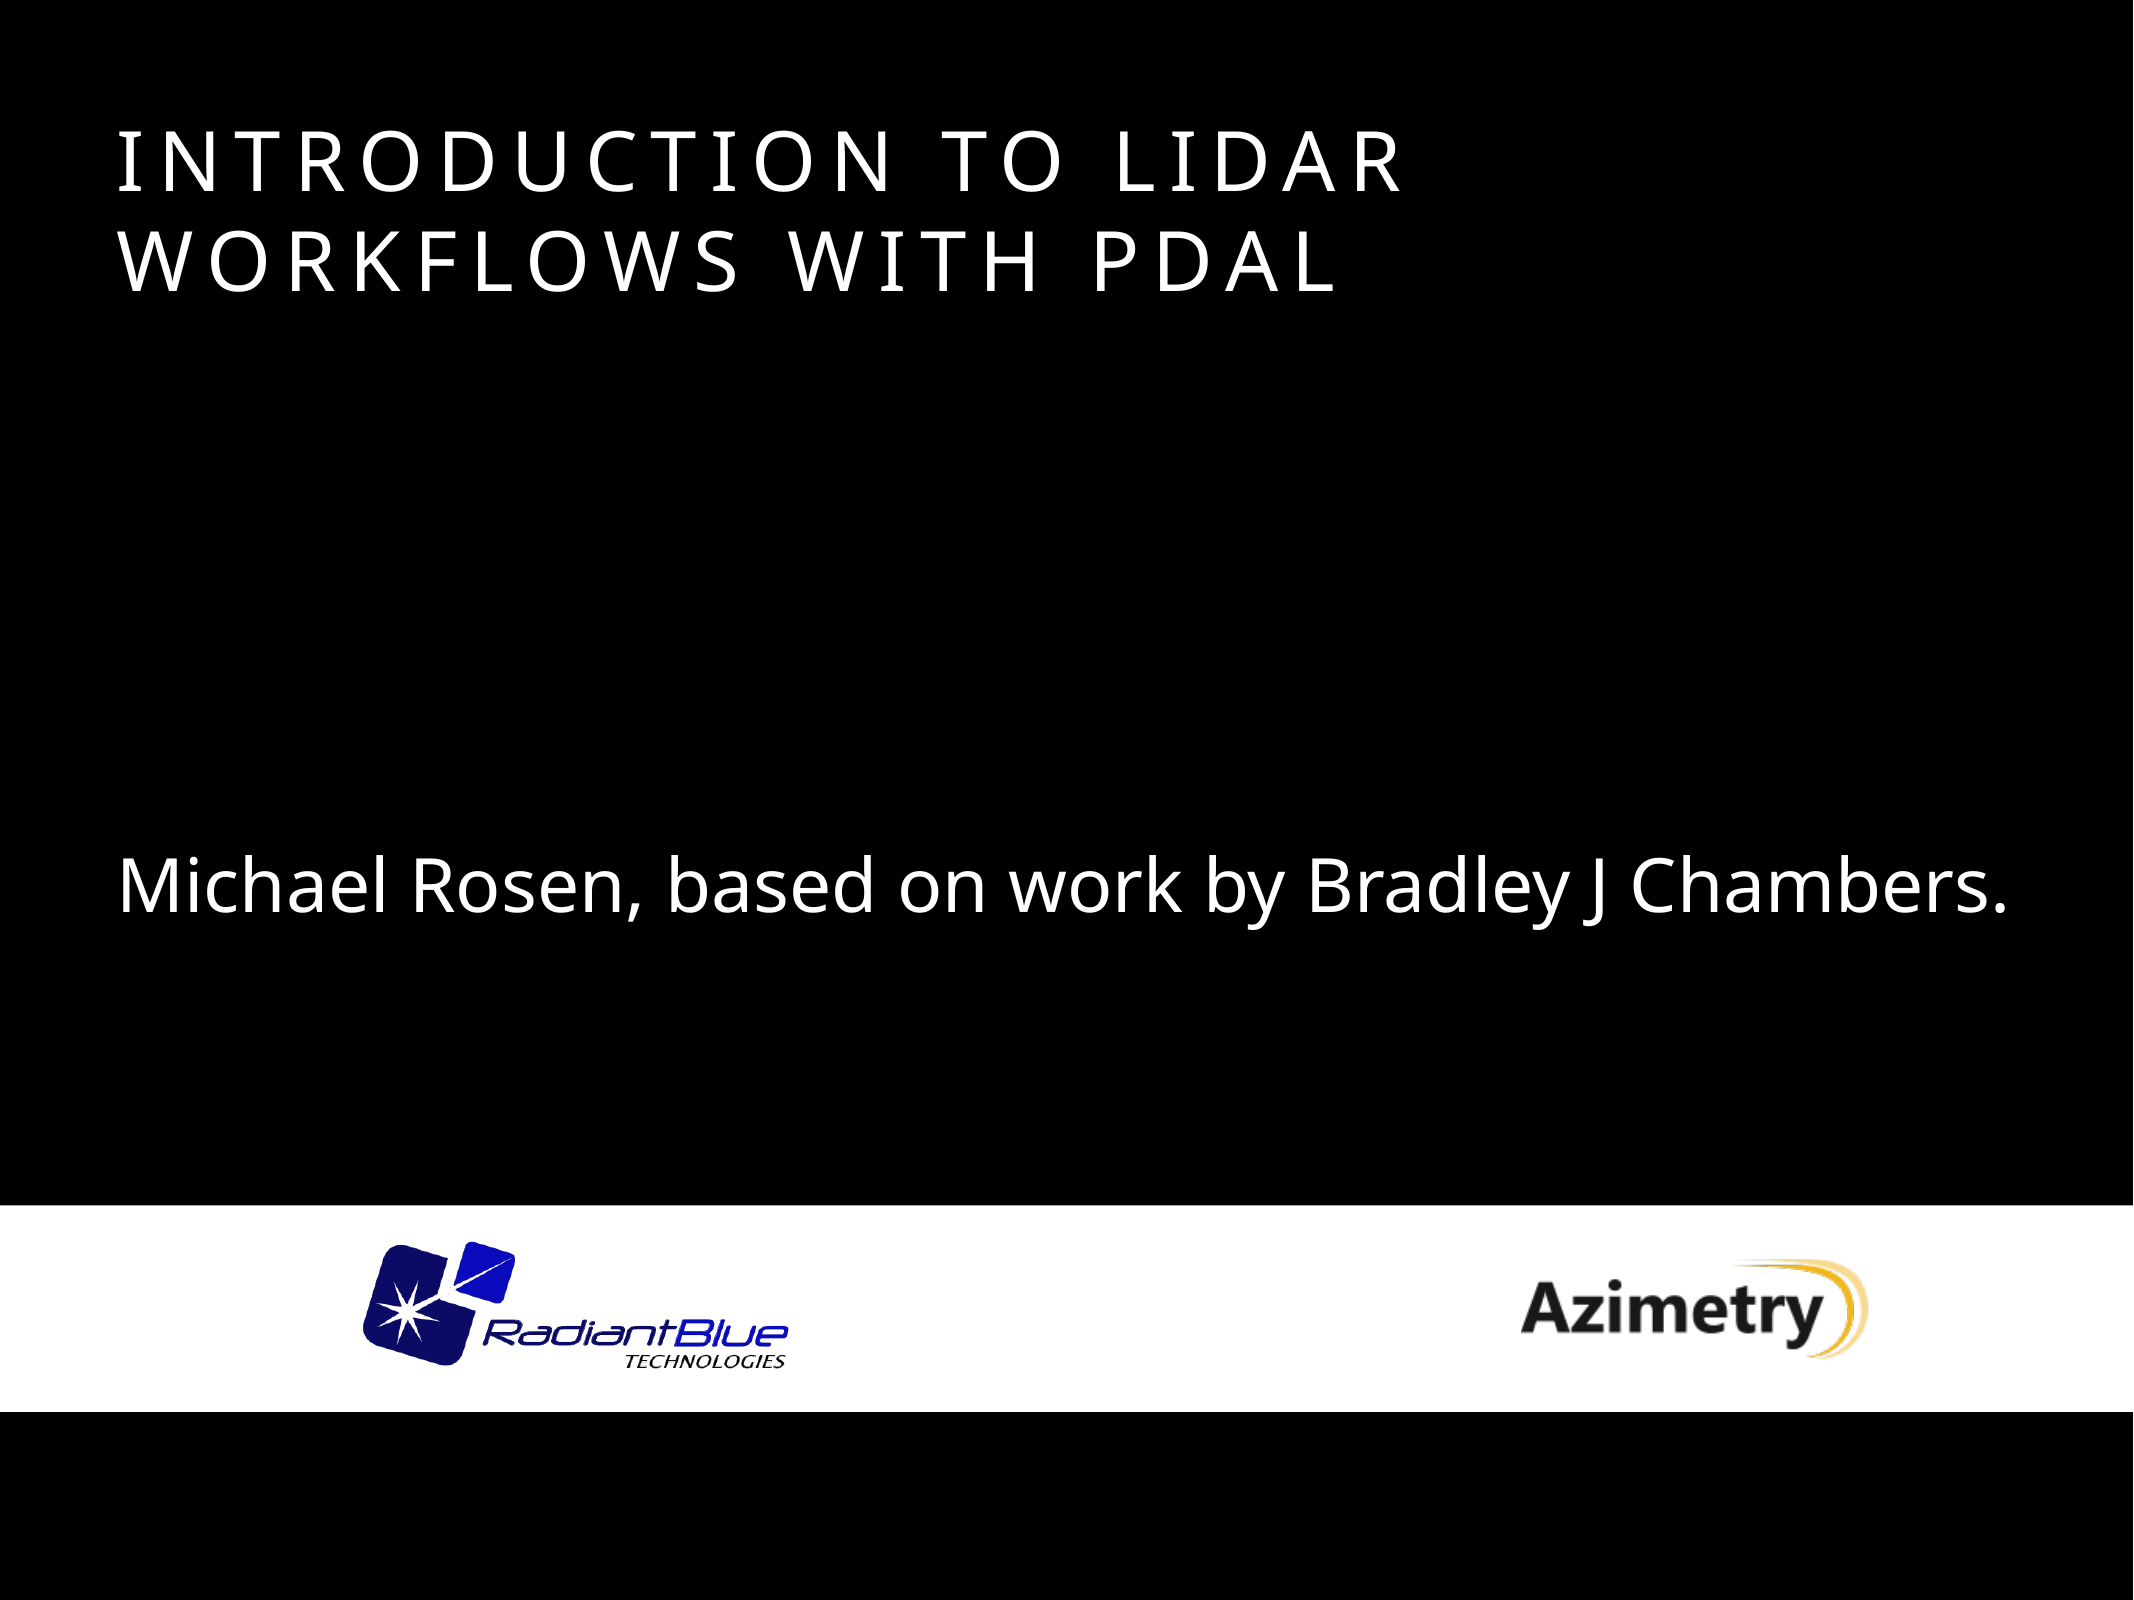

# Introduction to Lidar workflows with pdal
Michael Rosen, based on work by Bradley J Chambers.